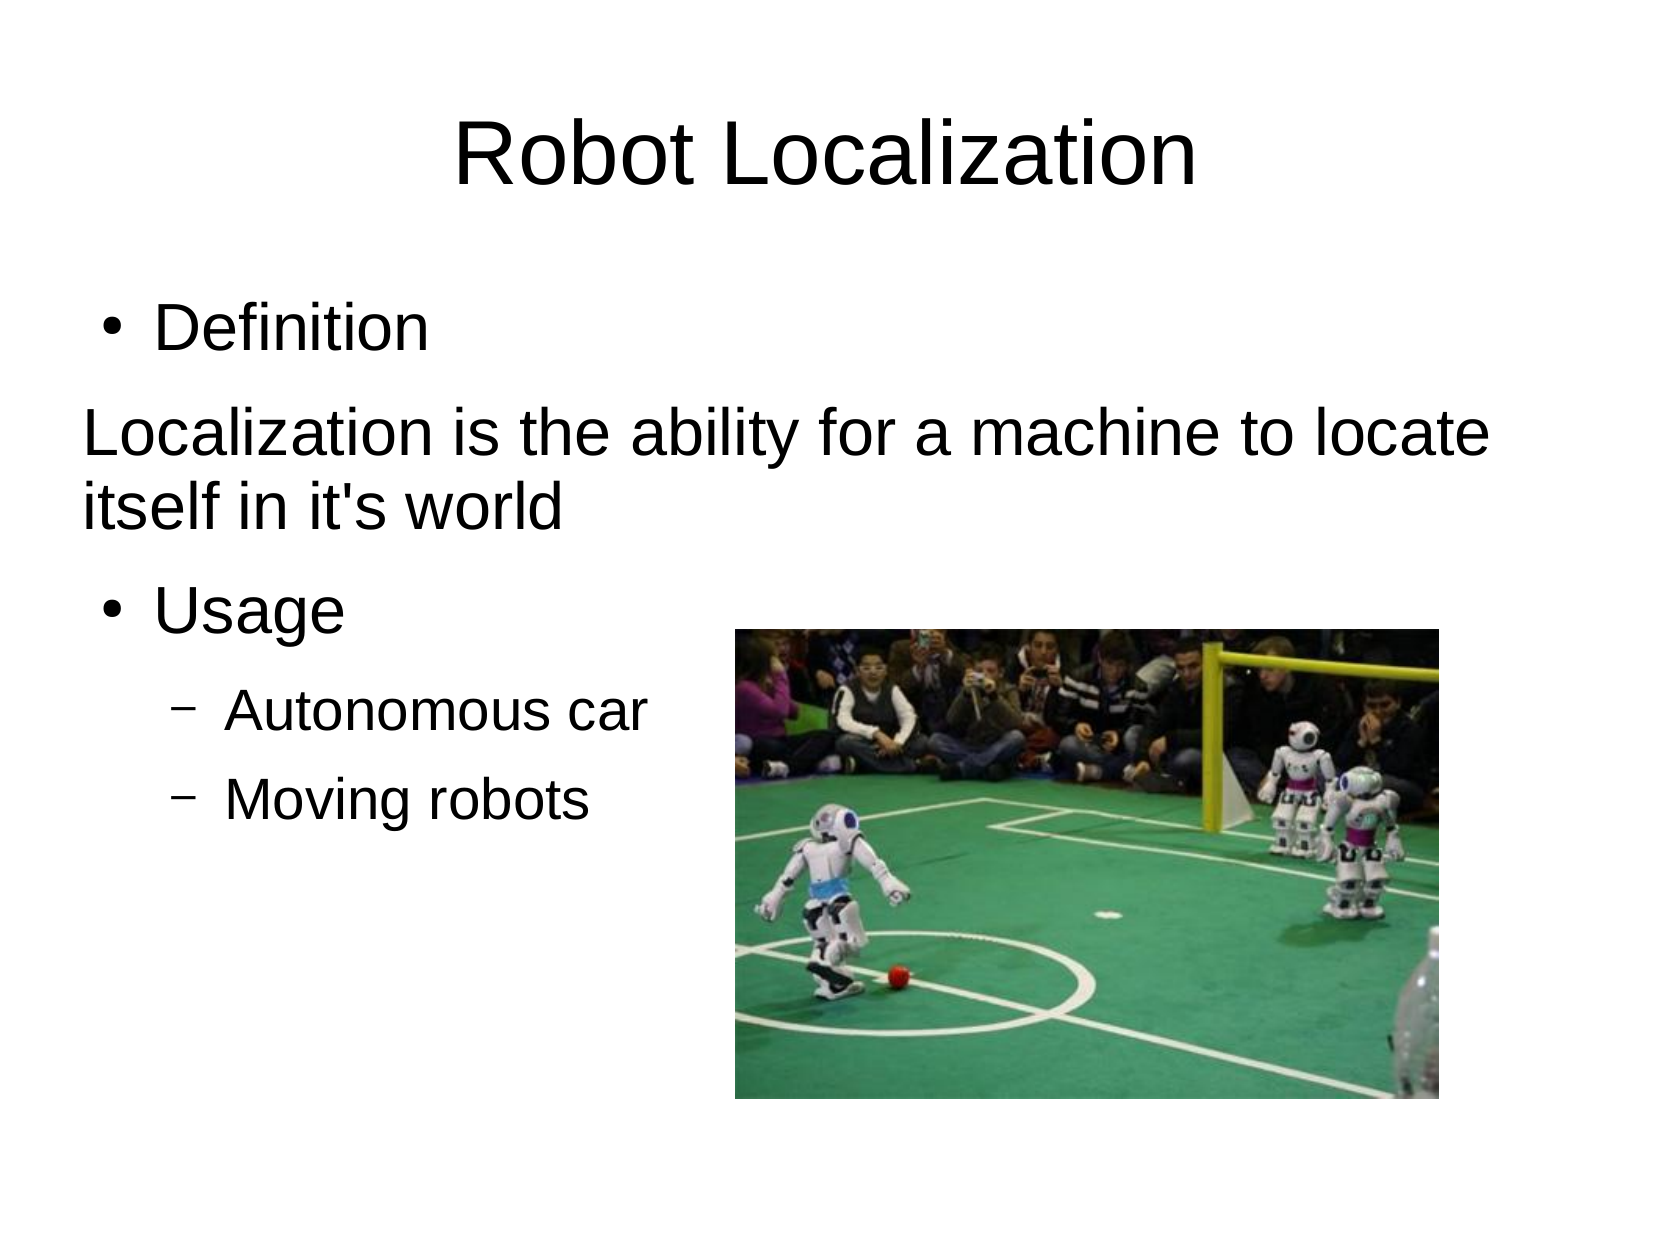

# Robot Localization
Definition
Localization is the ability for a machine to locate itself in it's world
Usage
Autonomous car
Moving robots